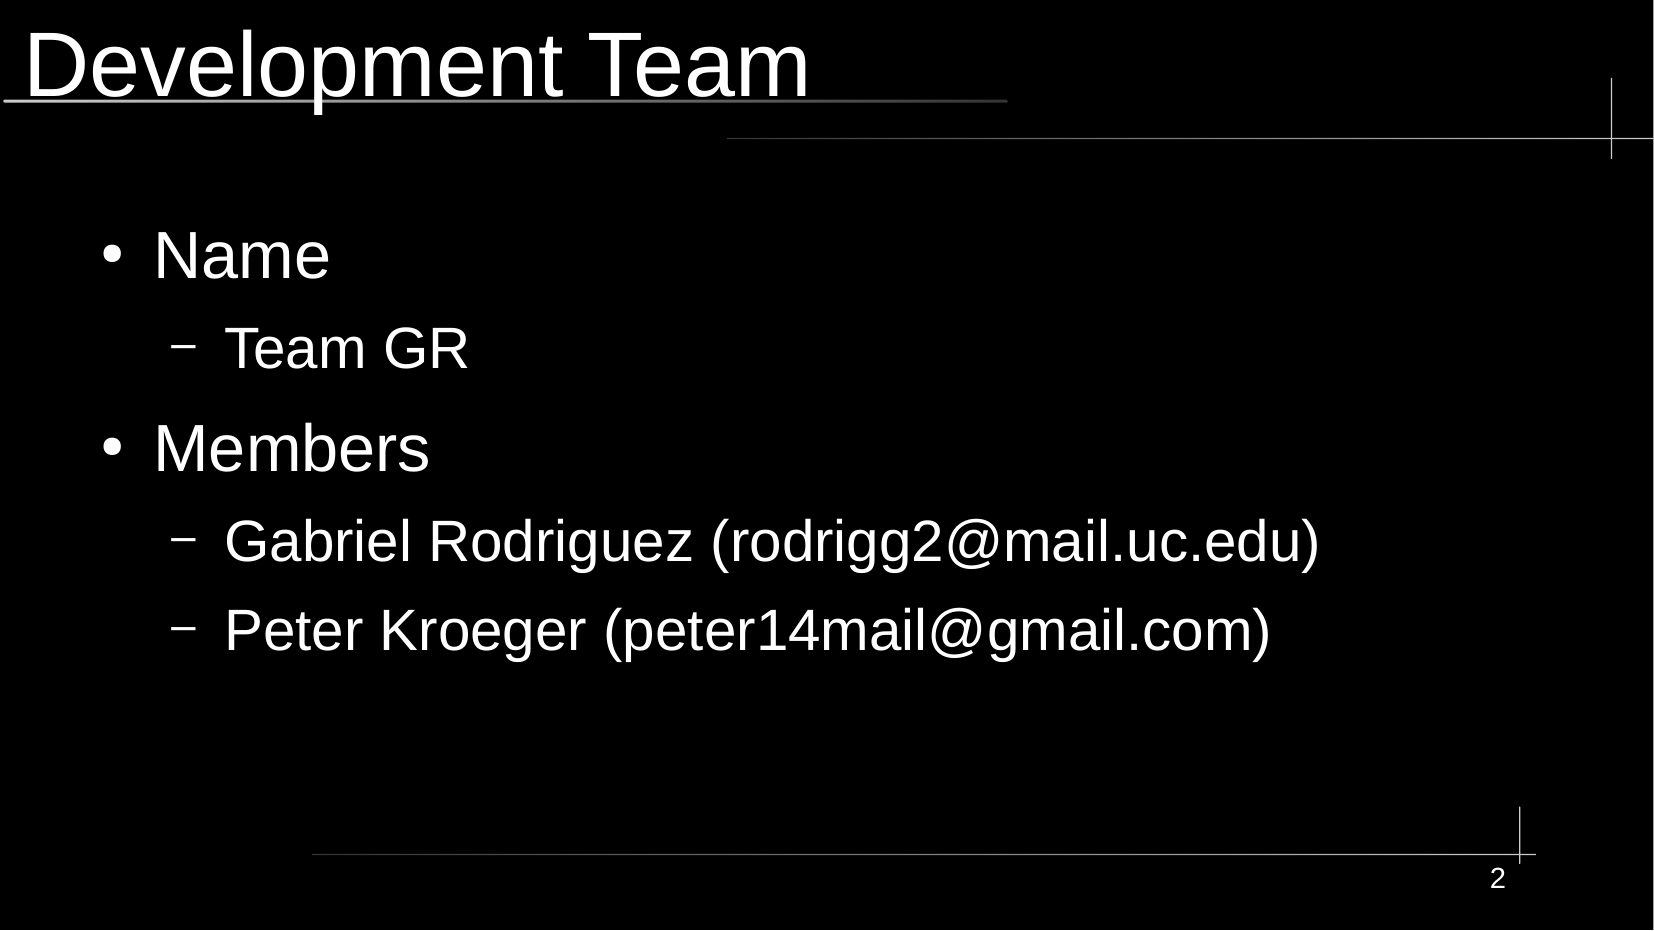

# Development Team
Name
Team GR
Members
Gabriel Rodriguez (rodrigg2@mail.uc.edu)
Peter Kroeger (peter14mail@gmail.com)
2